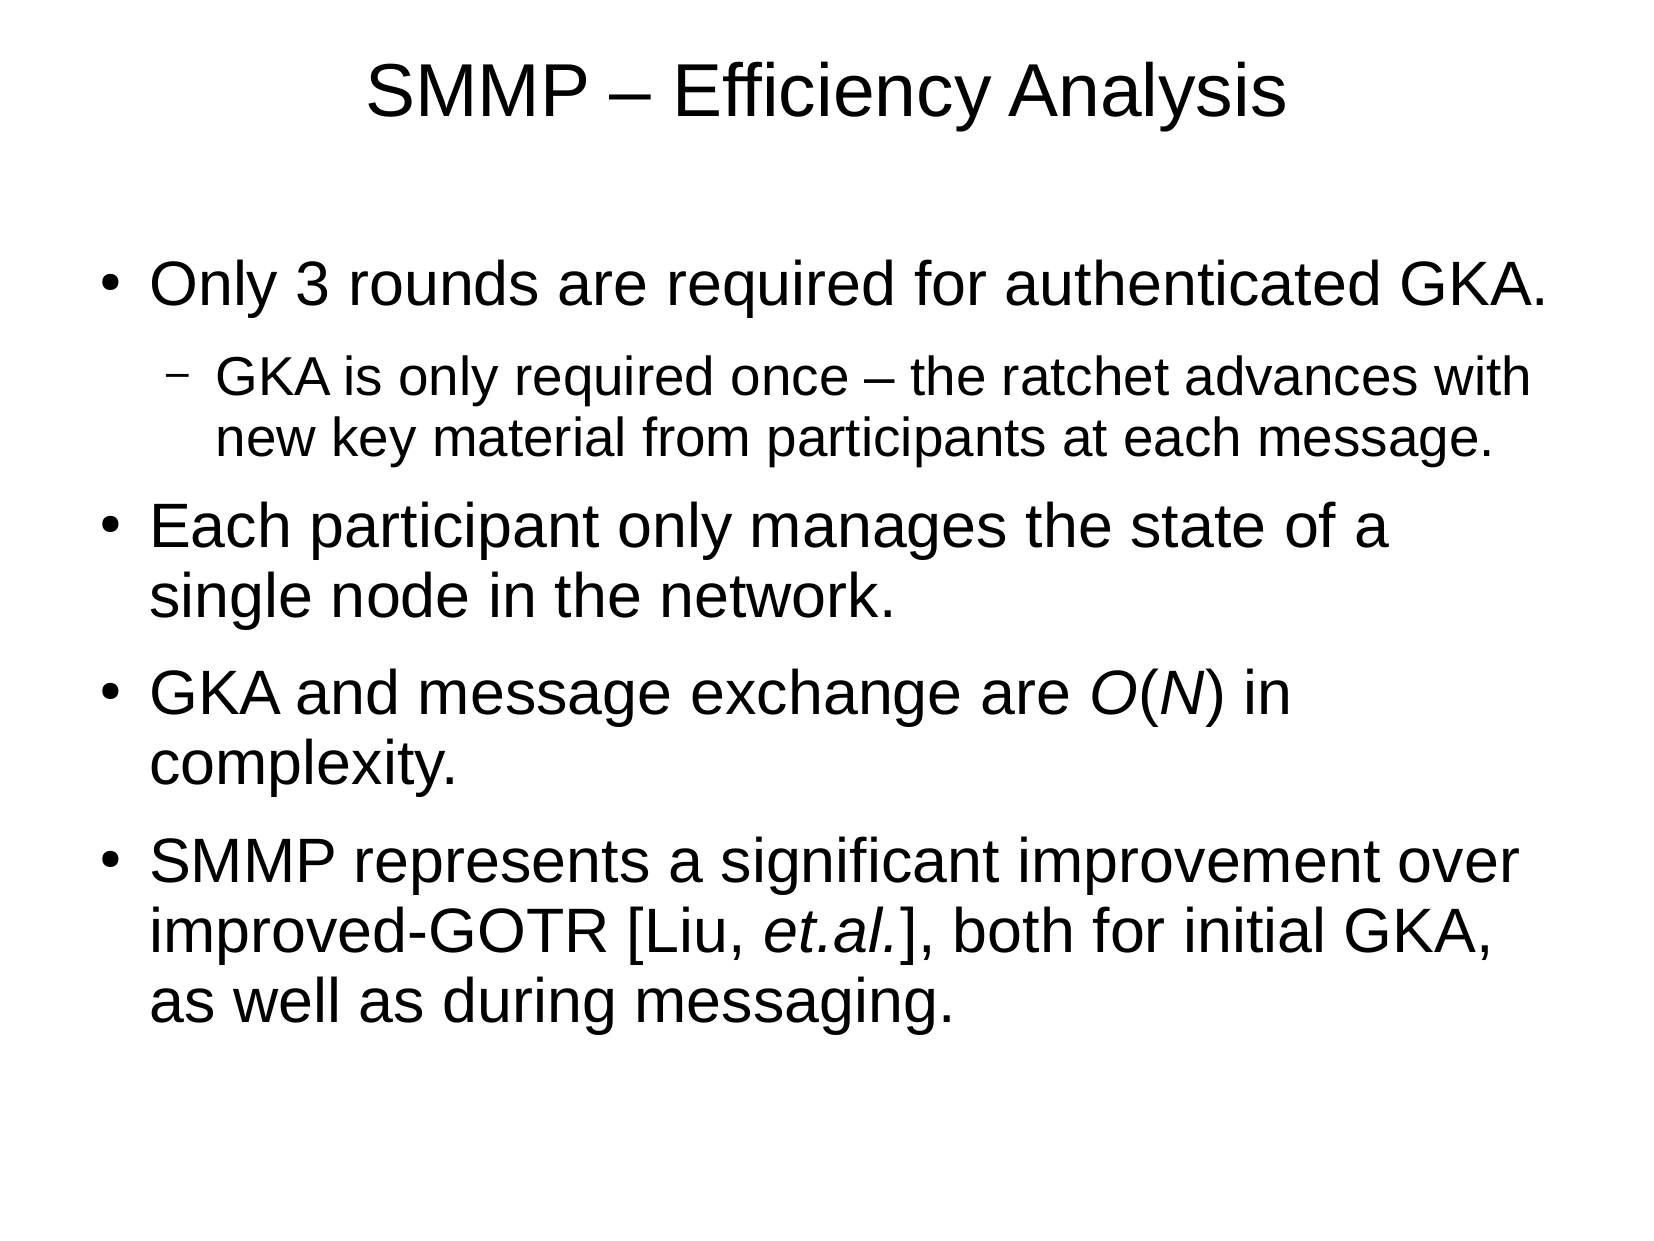

# SMMP – Efficiency Analysis
Only 3 rounds are required for authenticated GKA.
GKA is only required once – the ratchet advances with new key material from participants at each message.
Each participant only manages the state of a single node in the network.
GKA and message exchange are O(N) in complexity.
SMMP represents a significant improvement over improved-GOTR [Liu, et.al.], both for initial GKA, as well as during messaging.